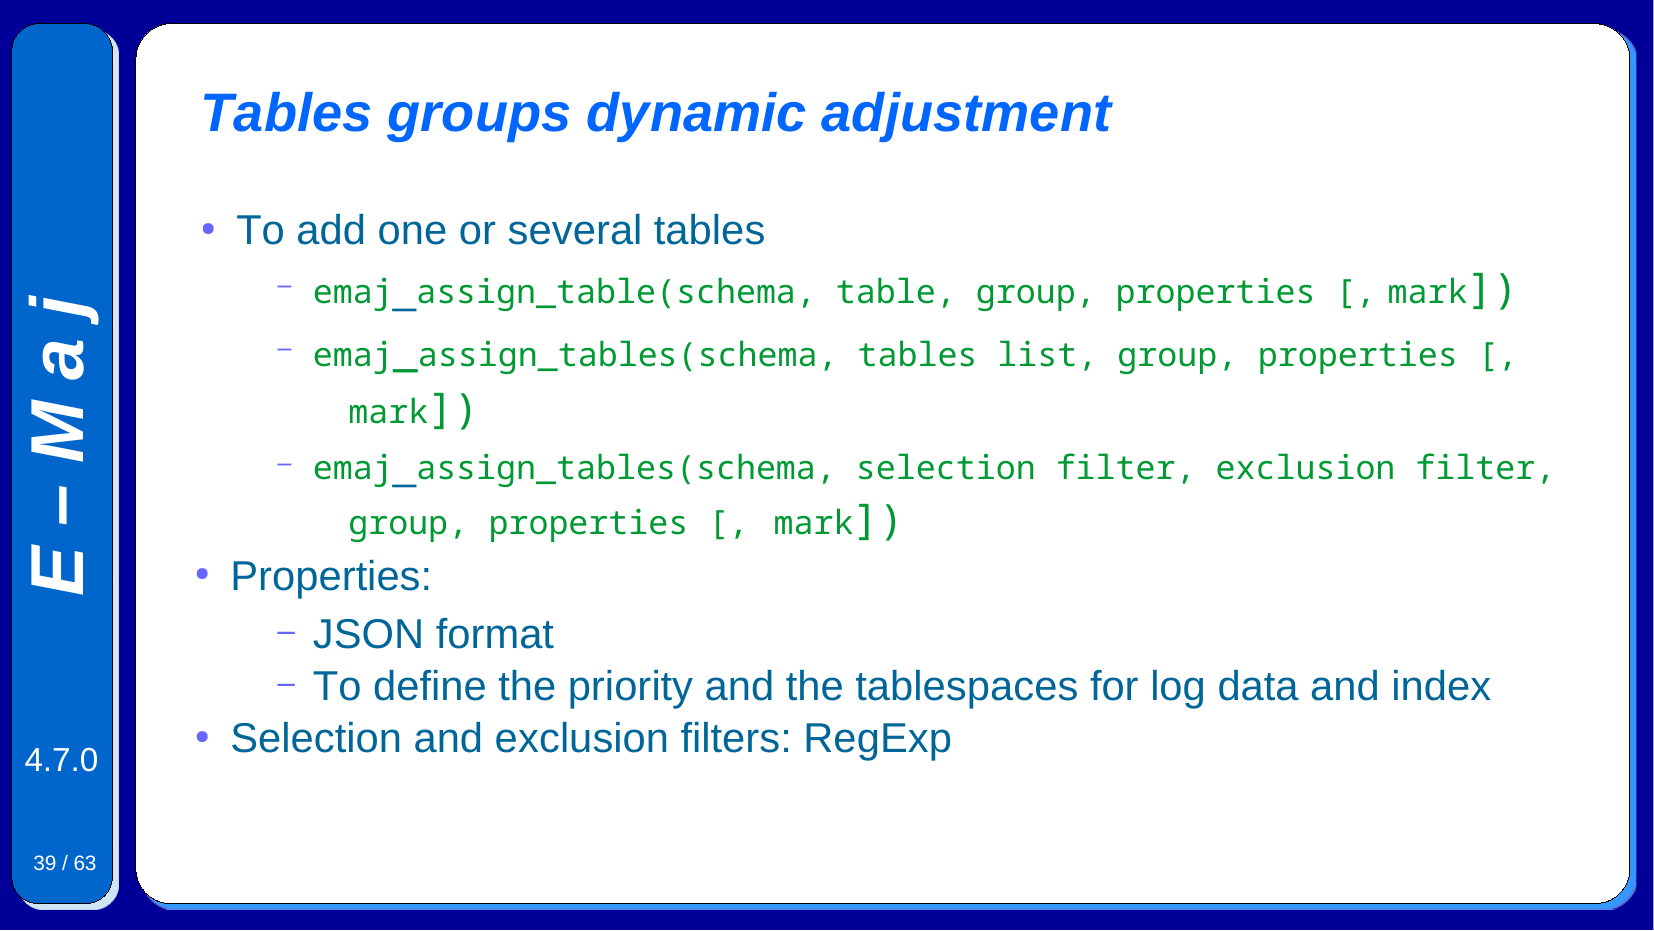

# Tables groups dynamic adjustment
To add one or several tables
emaj_assign_table(schema, table, group, properties [, mark])
emaj_assign_tables(schema, tables list, group, properties [, mark])
emaj_assign_tables(schema, selection filter, exclusion filter, group, properties [, mark])
Properties:
JSON format
To define the priority and the tablespaces for log data and index
Selection and exclusion filters: RegExp